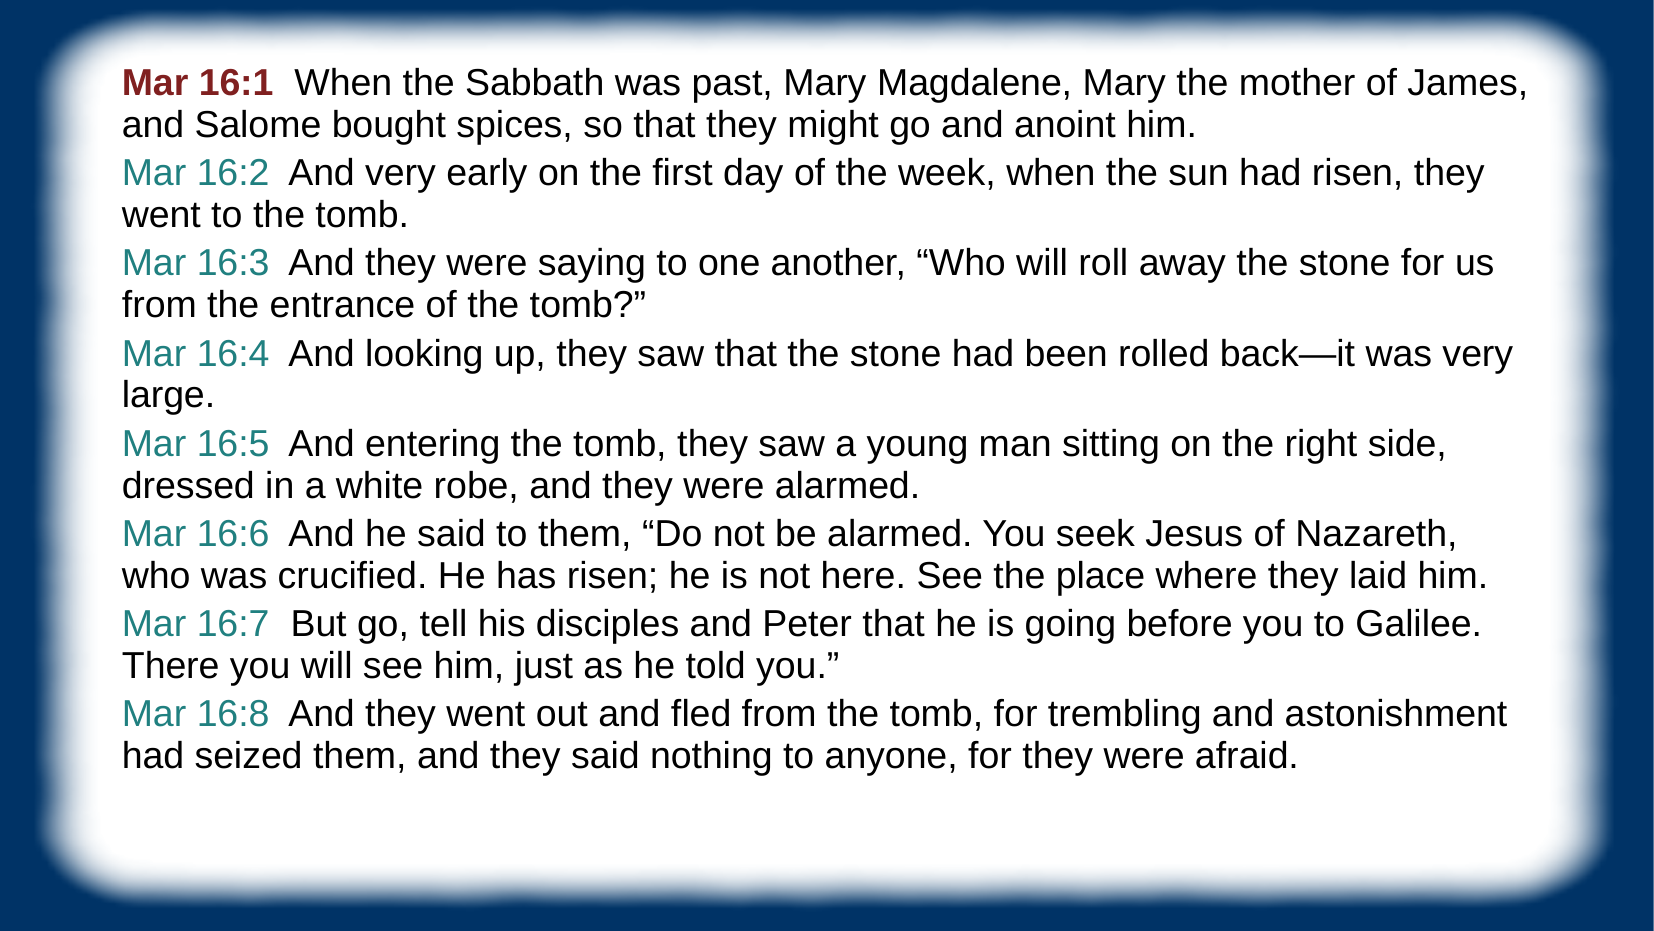

Mar 16:1  When the Sabbath was past, Mary Magdalene, Mary the mother of James, and Salome bought spices, so that they might go and anoint him.
Mar 16:2  And very early on the first day of the week, when the sun had risen, they went to the tomb.
Mar 16:3  And they were saying to one another, “Who will roll away the stone for us from the entrance of the tomb?”
Mar 16:4  And looking up, they saw that the stone had been rolled back—it was very large.
Mar 16:5  And entering the tomb, they saw a young man sitting on the right side, dressed in a white robe, and they were alarmed.
Mar 16:6  And he said to them, “Do not be alarmed. You seek Jesus of Nazareth, who was crucified. He has risen; he is not here. See the place where they laid him.
Mar 16:7  But go, tell his disciples and Peter that he is going before you to Galilee. There you will see him, just as he told you.”
Mar 16:8  And they went out and fled from the tomb, for trembling and astonishment had seized them, and they said nothing to anyone, for they were afraid.